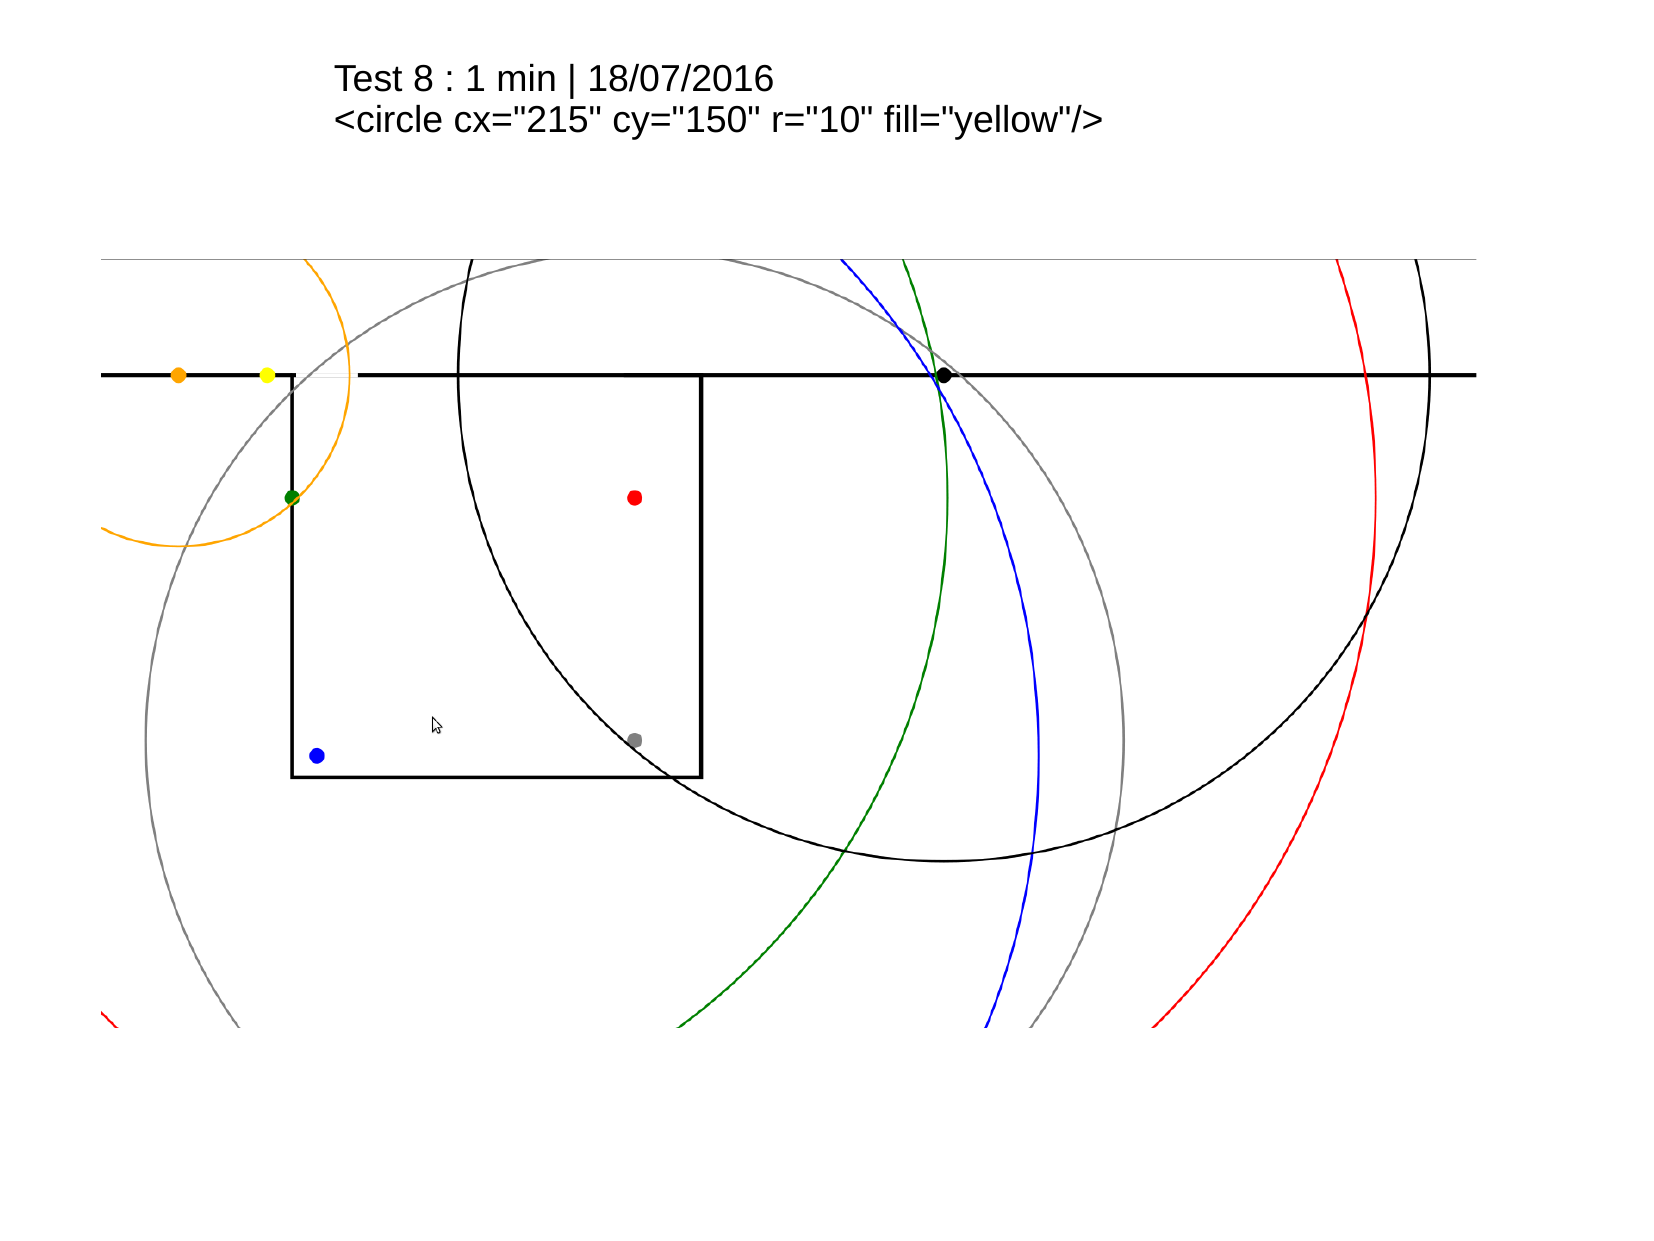

Test 8 : 1 min | 18/07/2016
<circle cx="215" cy="150" r="10" fill="yellow"/>